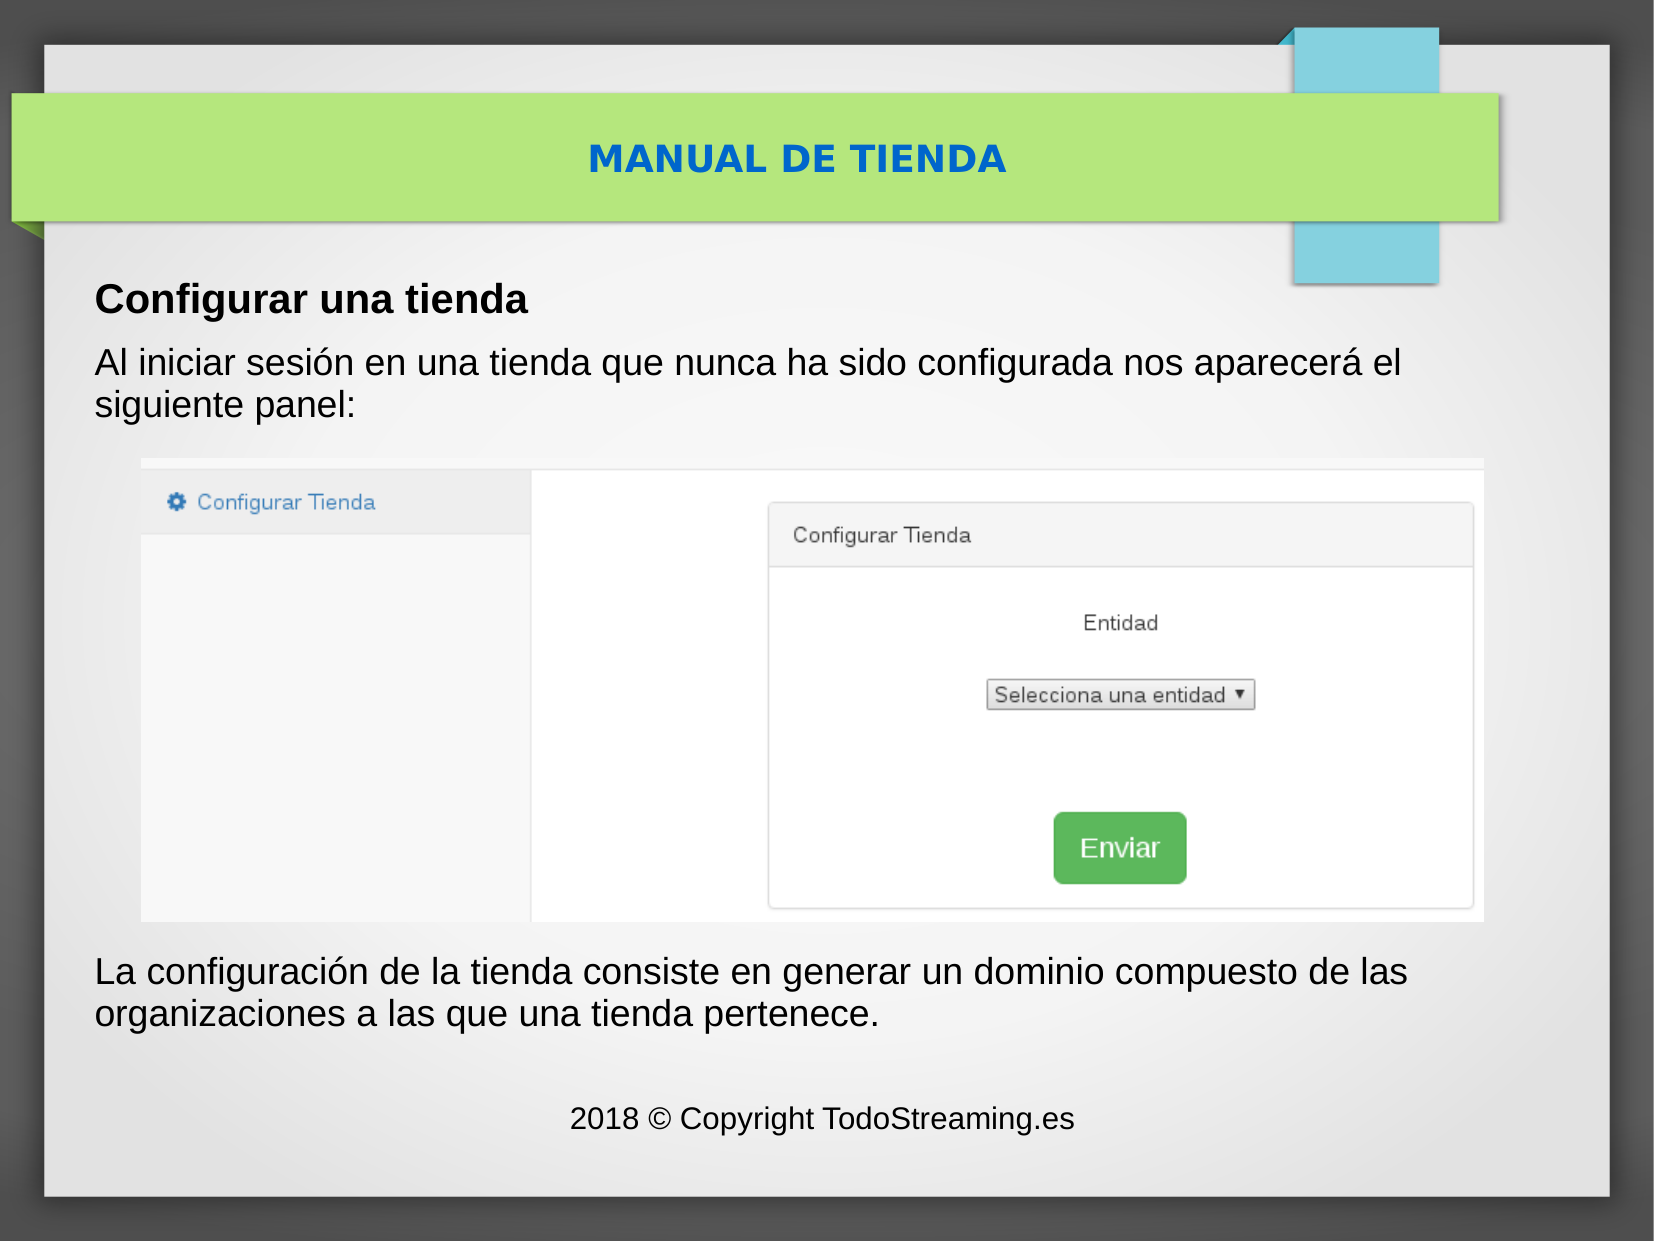

# MANUAL DE TIENDA
Configurar una tienda
Al iniciar sesión en una tienda que nunca ha sido configurada nos aparecerá el siguiente panel:
La configuración de la tienda consiste en generar un dominio compuesto de las organizaciones a las que una tienda pertenece.
2018 © Copyright TodoStreaming.es